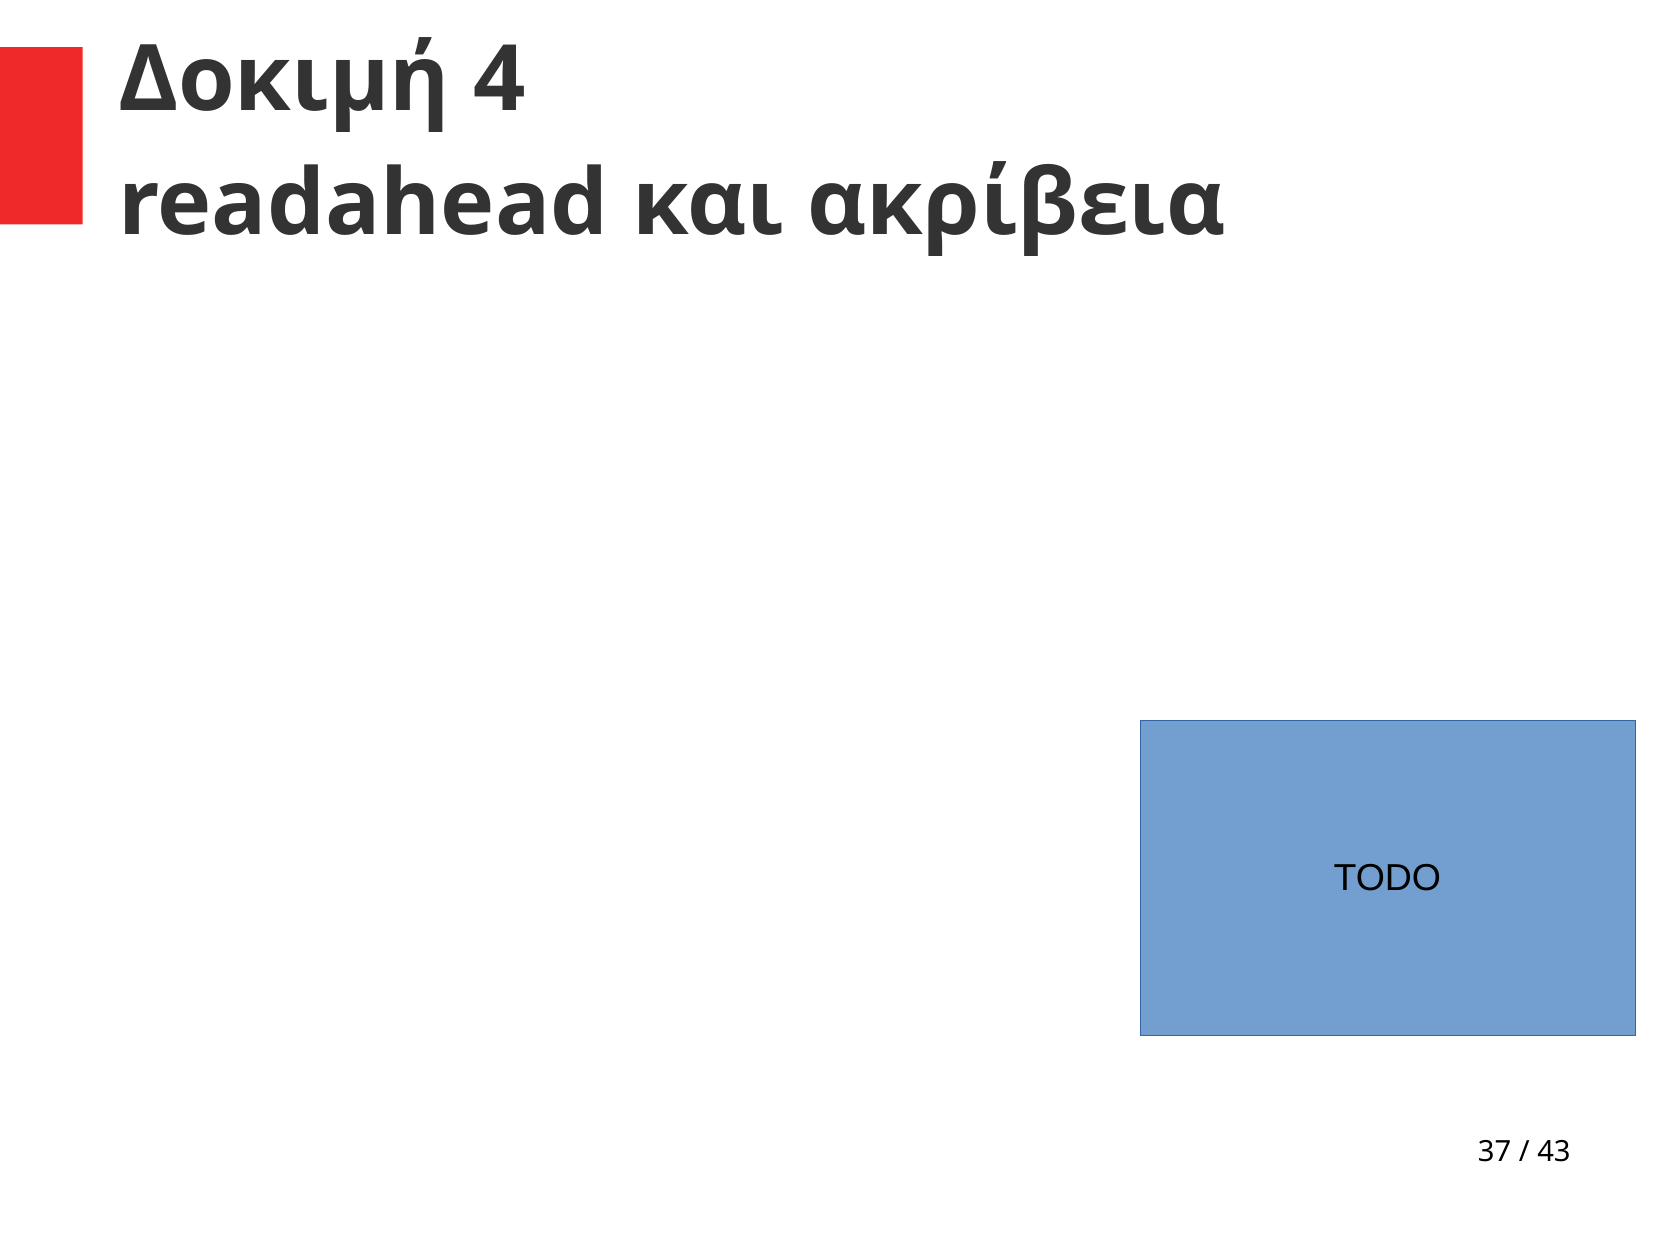

# Δοκιμή 4 readahead και ακρίβεια
TODO
37